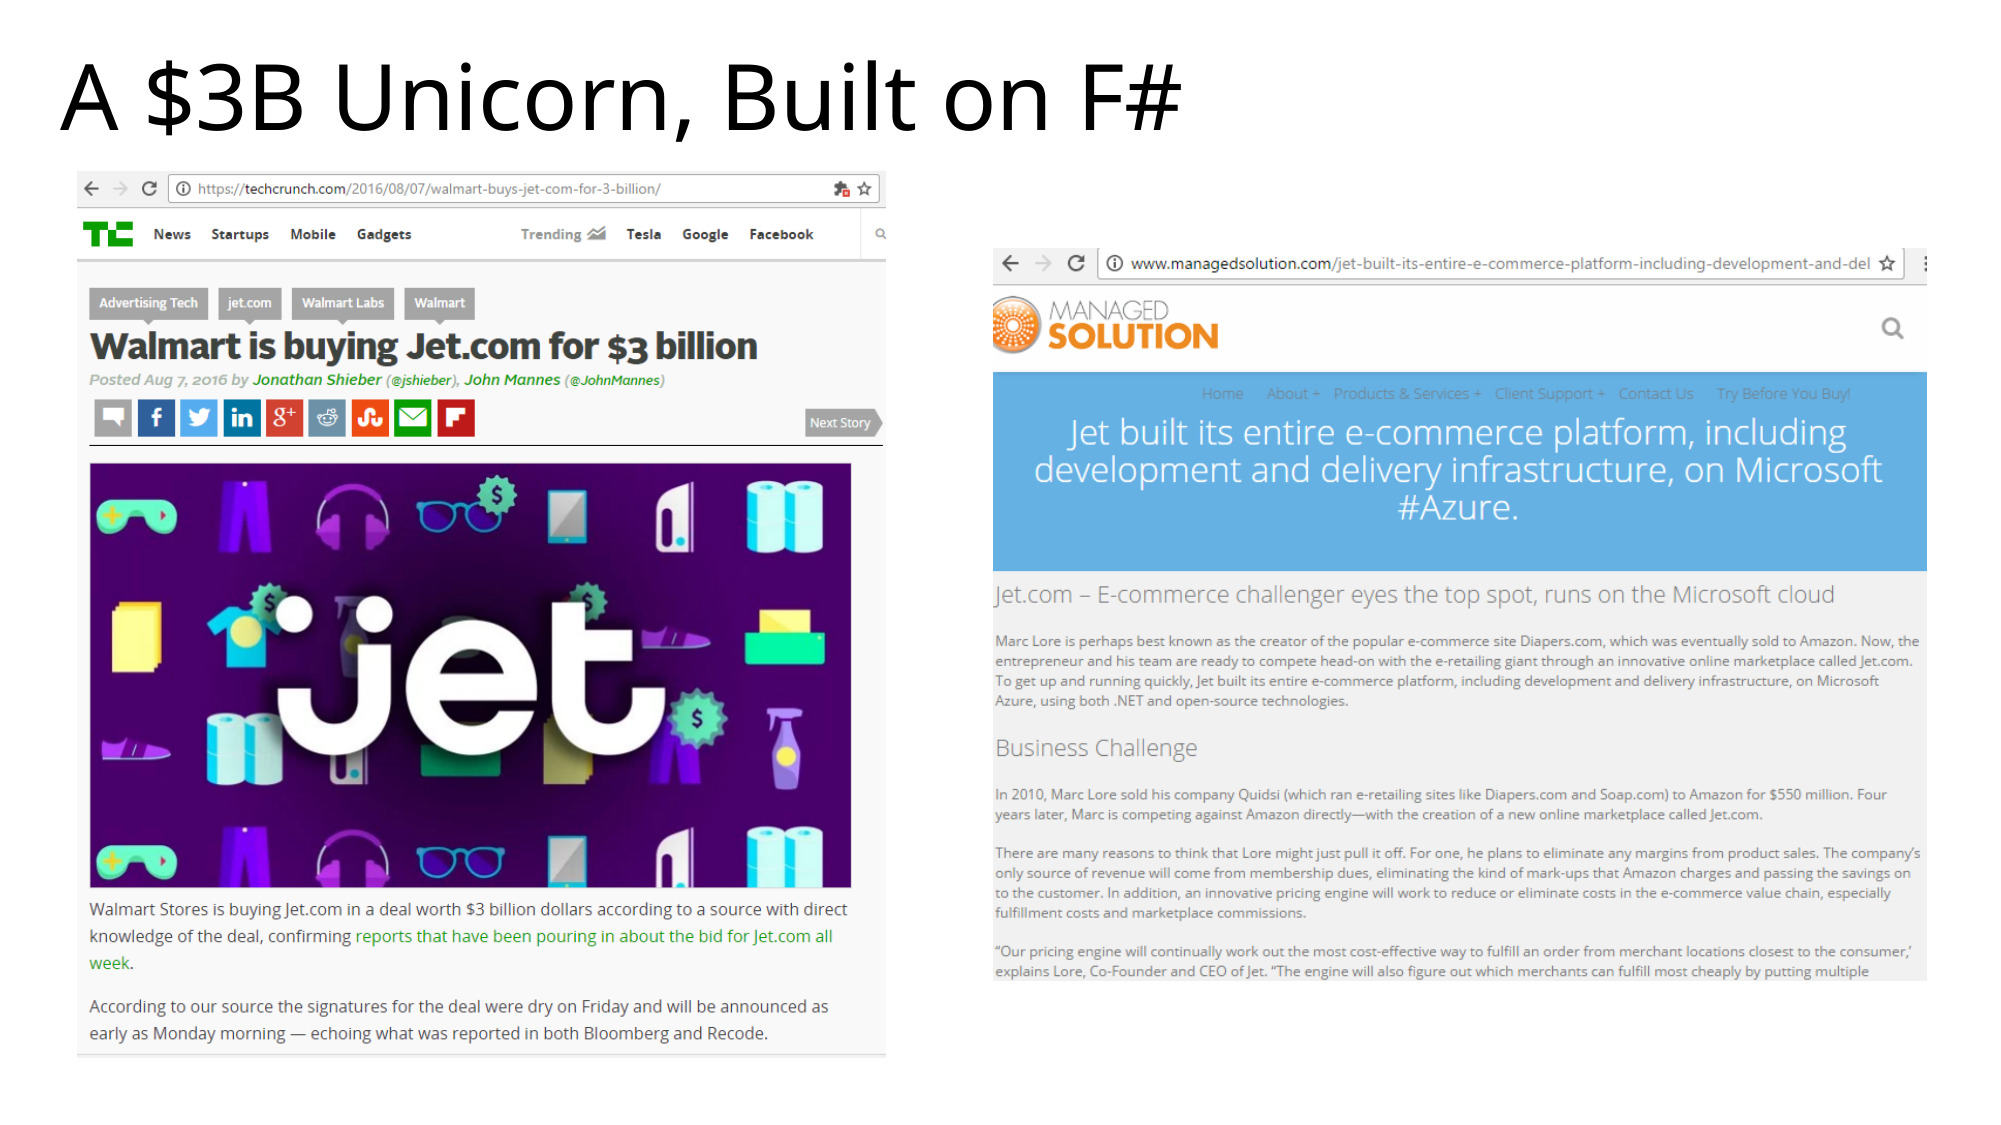

# A $3B Unicorn, Built on F#